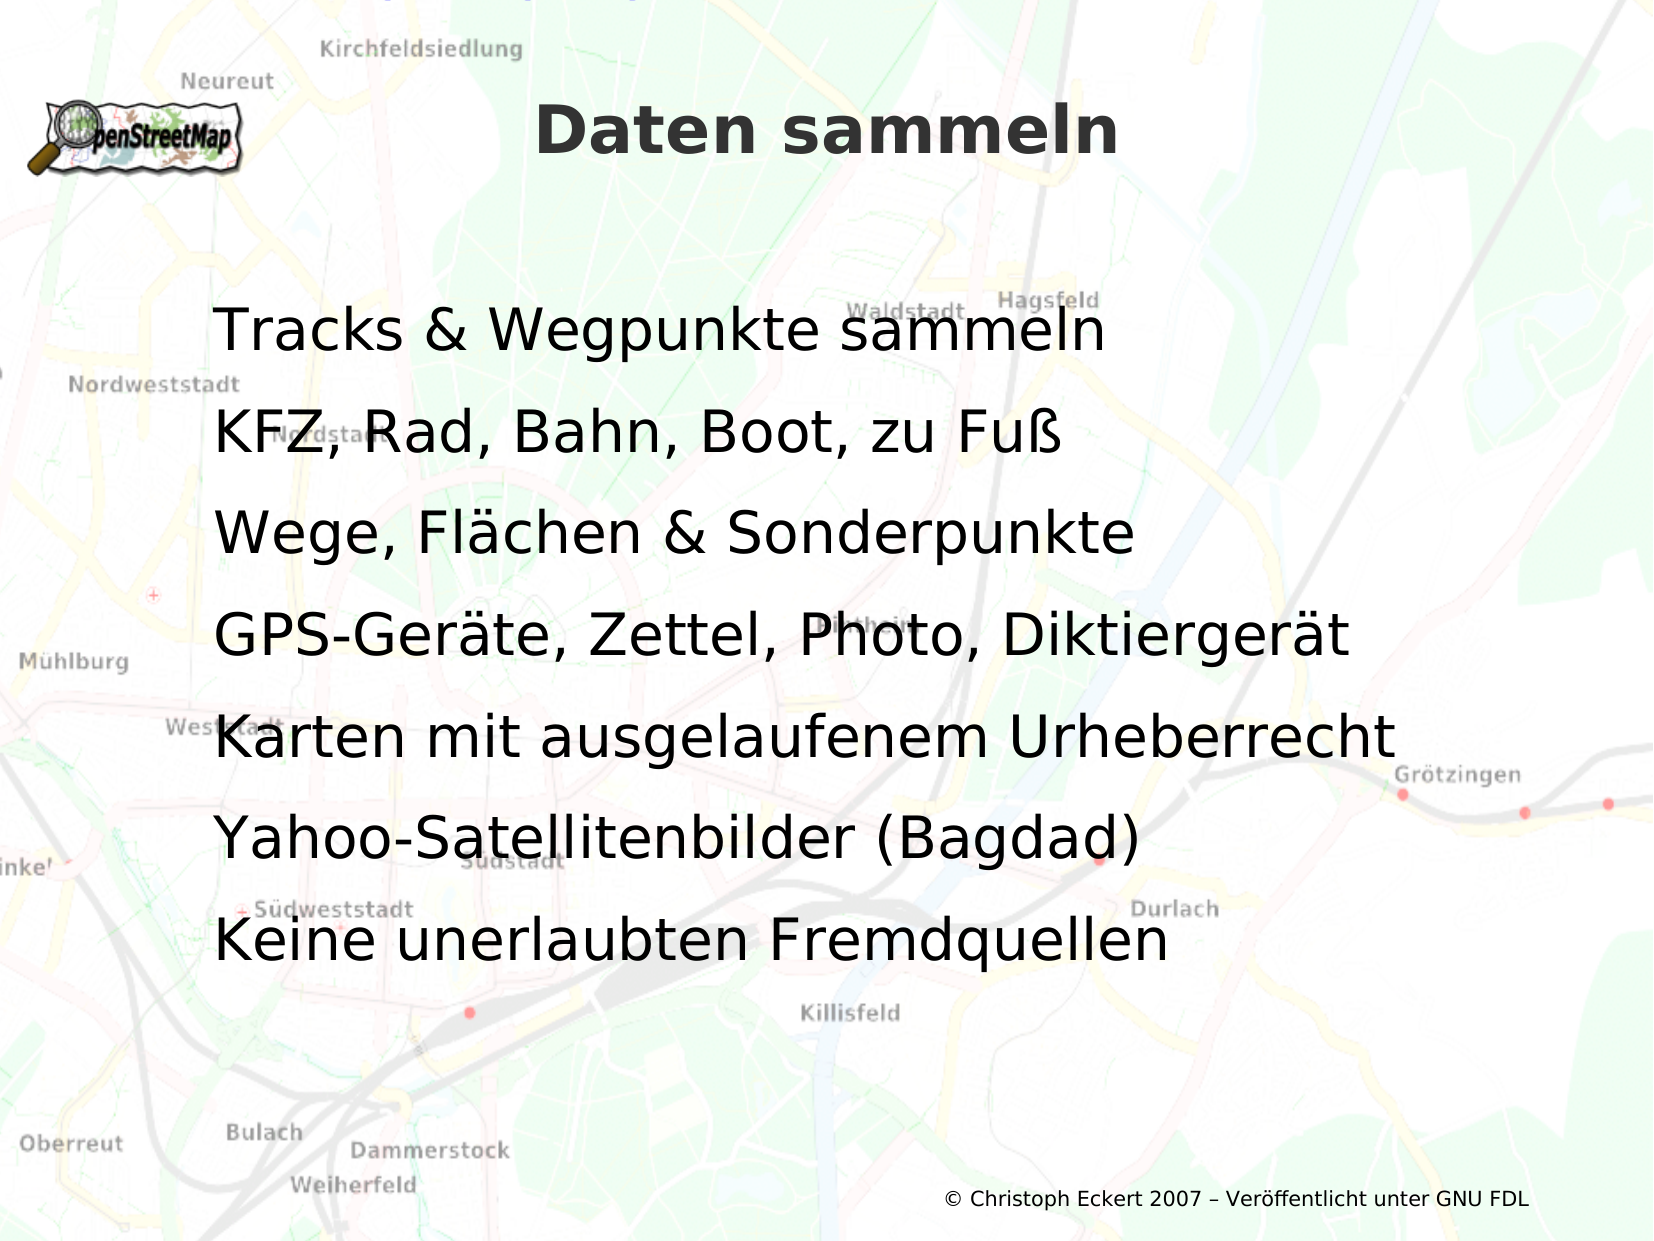

# Daten sammeln
Tracks & Wegpunkte sammeln
KFZ, Rad, Bahn, Boot, zu Fuß
Wege, Flächen & Sonderpunkte
GPS-Geräte, Zettel, Photo, Diktiergerät
Karten mit ausgelaufenem Urheberrecht
Yahoo-Satellitenbilder (Bagdad)
Keine unerlaubten Fremdquellen